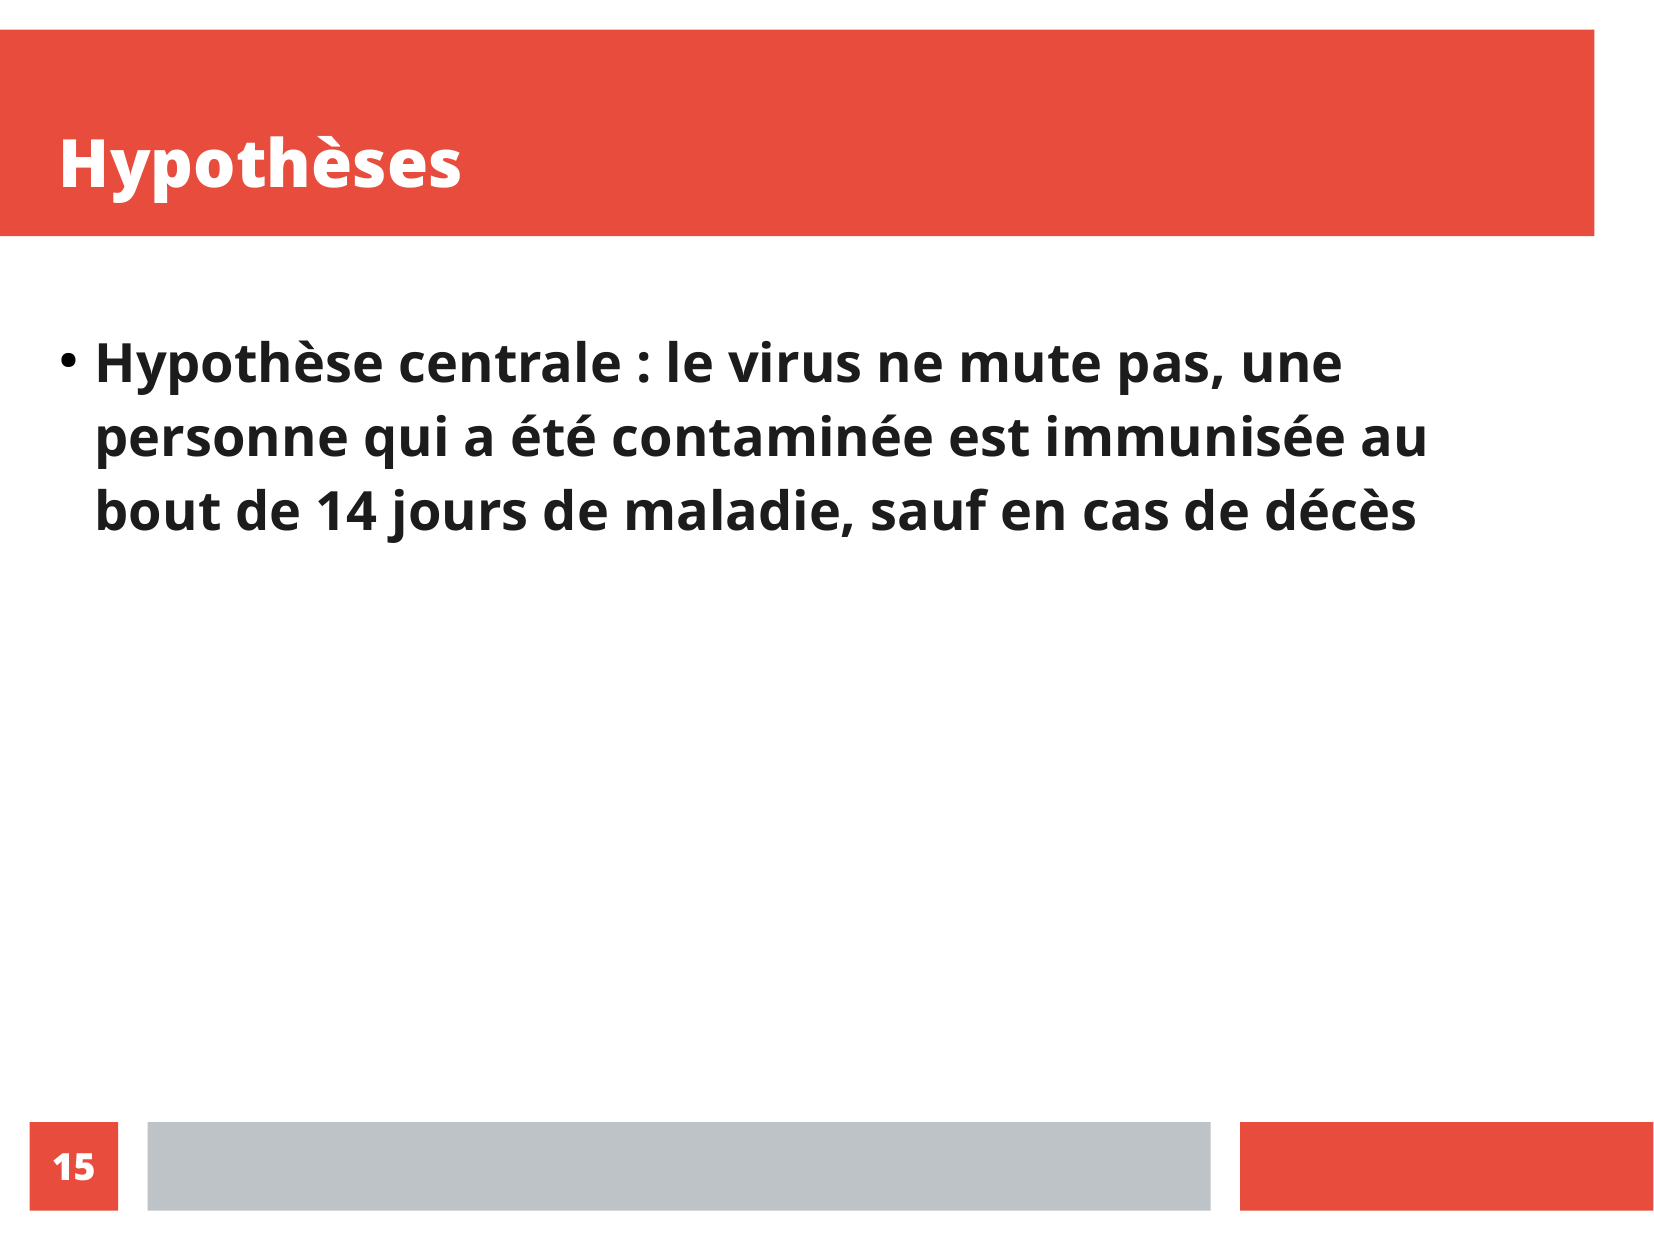

# Hypothèses
Hypothèse centrale : le virus ne mute pas, une personne qui a été contaminée est immunisée au bout de 14 jours de maladie, sauf en cas de décès
15